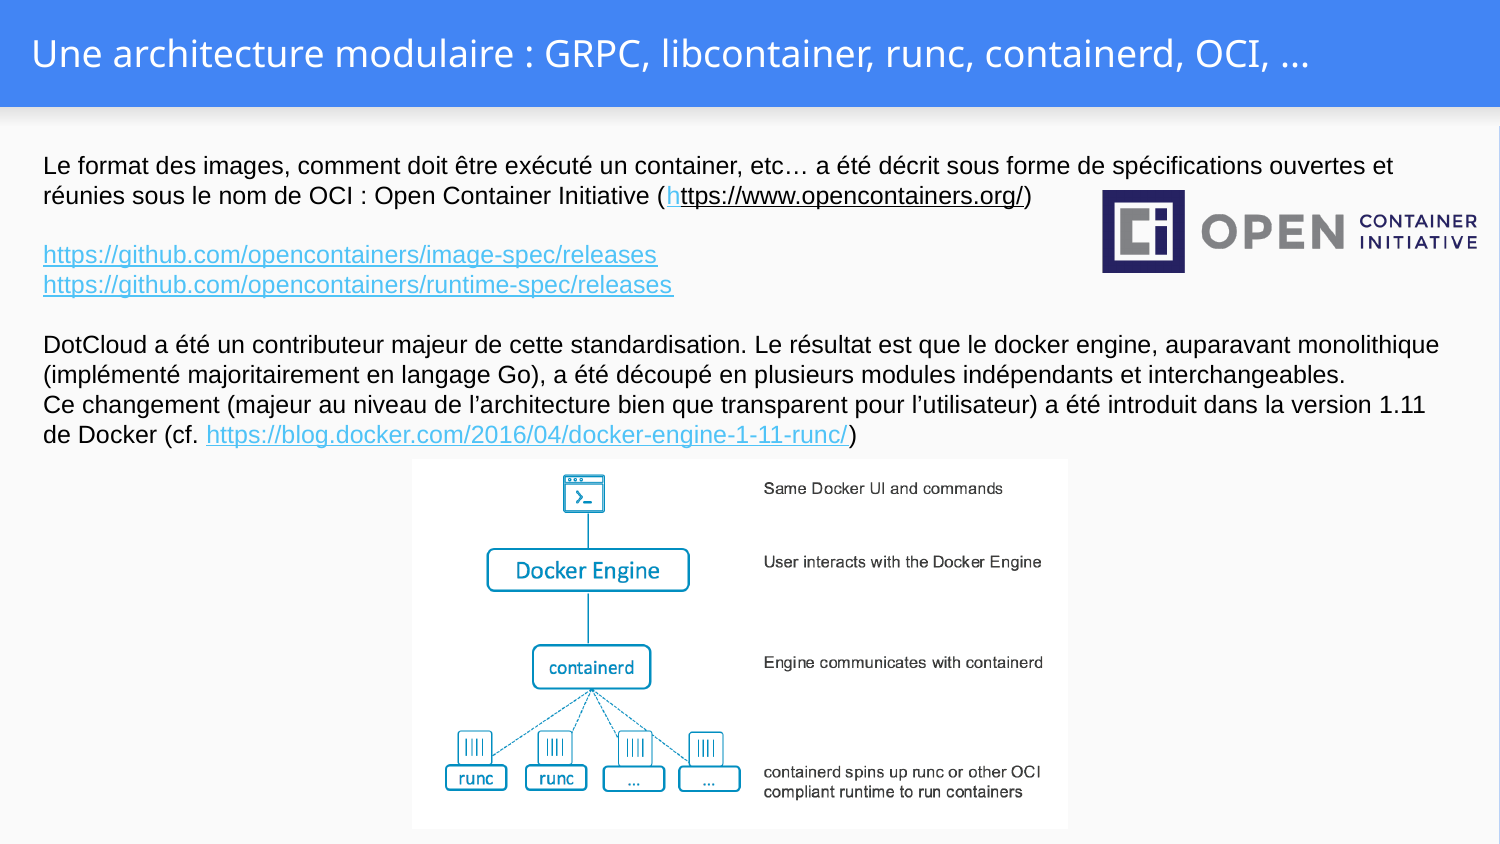

# Une architecture modulaire : GRPC, libcontainer, runc, containerd, OCI, ...
Le format des images, comment doit être exécuté un container, etc… a été décrit sous forme de spécifications ouvertes et réunies sous le nom de OCI : Open Container Initiative (https://www.opencontainers.org/)
https://github.com/opencontainers/image-spec/releases
https://github.com/opencontainers/runtime-spec/releases
DotCloud a été un contributeur majeur de cette standardisation. Le résultat est que le docker engine, auparavant monolithique (implémenté majoritairement en langage Go), a été découpé en plusieurs modules indépendants et interchangeables.
Ce changement (majeur au niveau de l’architecture bien que transparent pour l’utilisateur) a été introduit dans la version 1.11 de Docker (cf. https://blog.docker.com/2016/04/docker-engine-1-11-runc/)